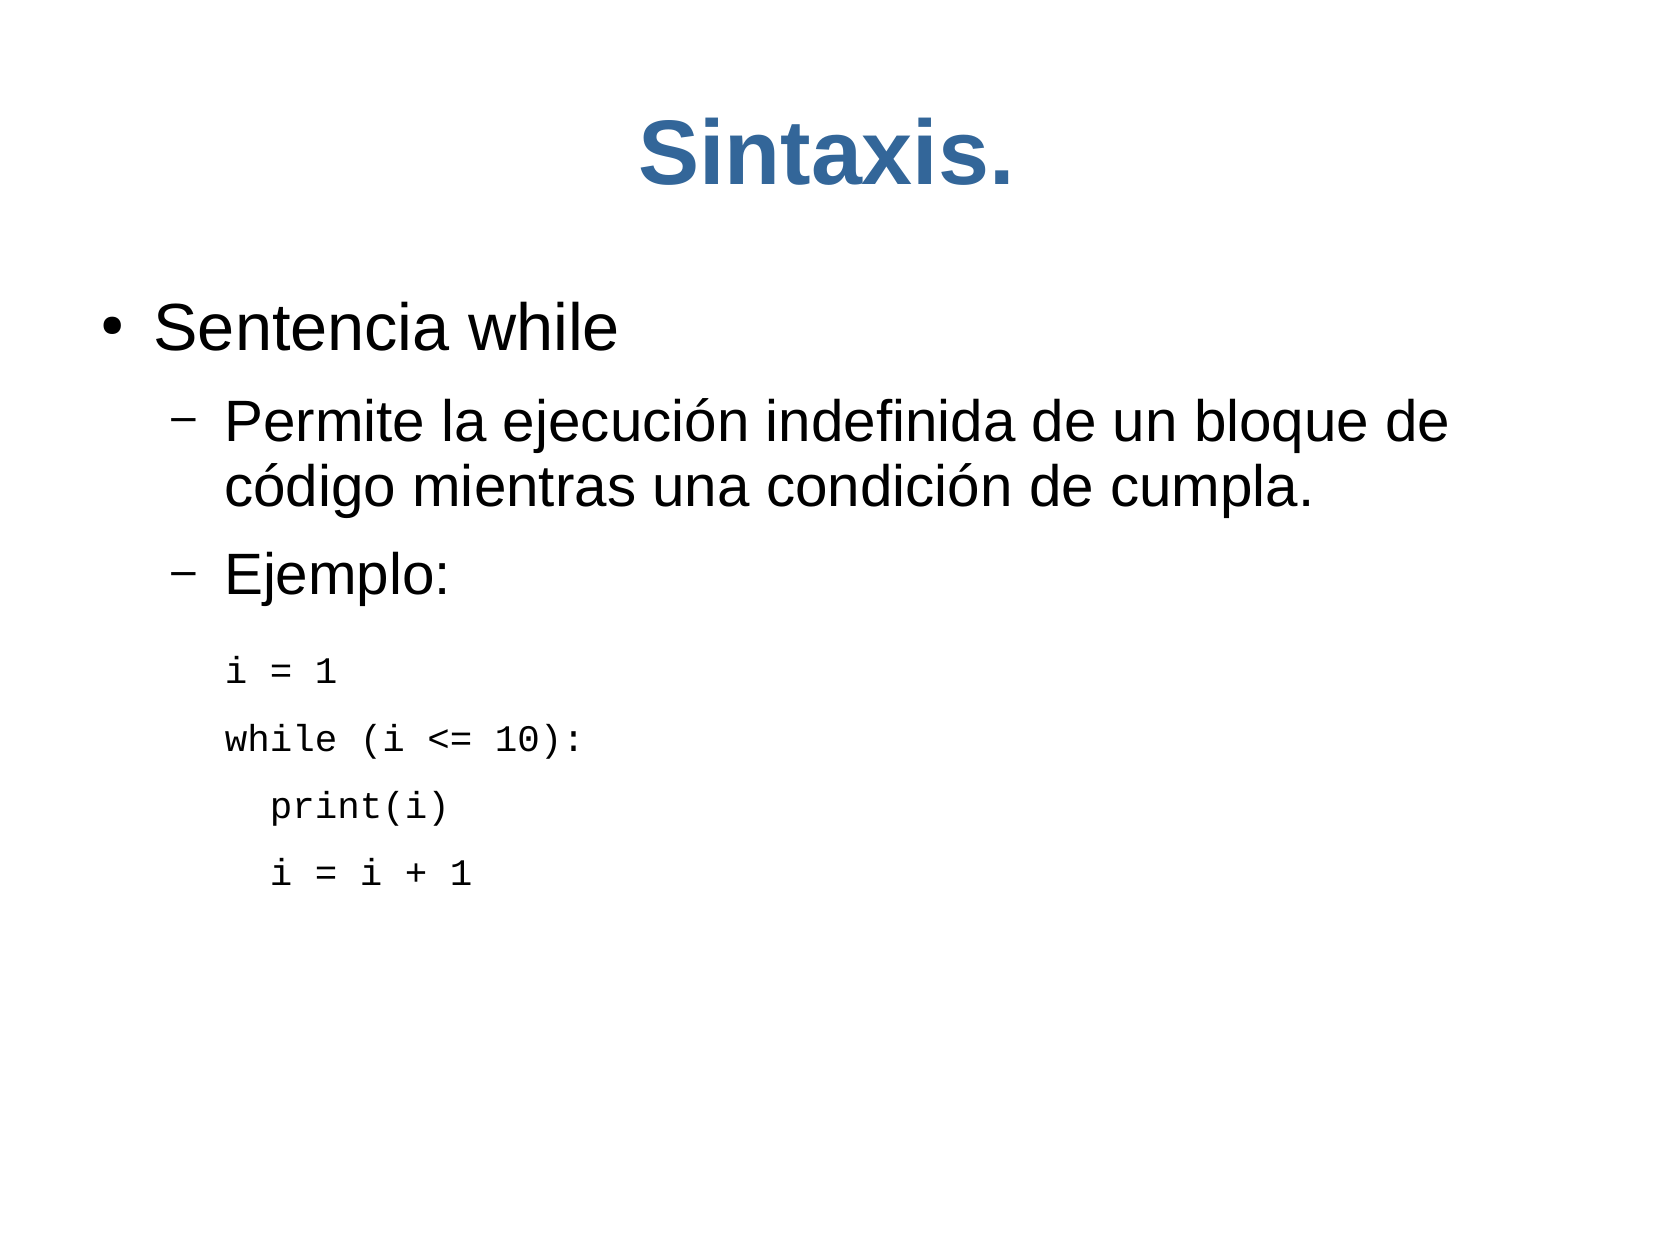

Sintaxis.
# Sentencia while
Permite la ejecución indefinida de un bloque de código mientras una condición de cumpla.
Ejemplo:
i = 1
while (i <= 10):
 print(i)
 i = i + 1